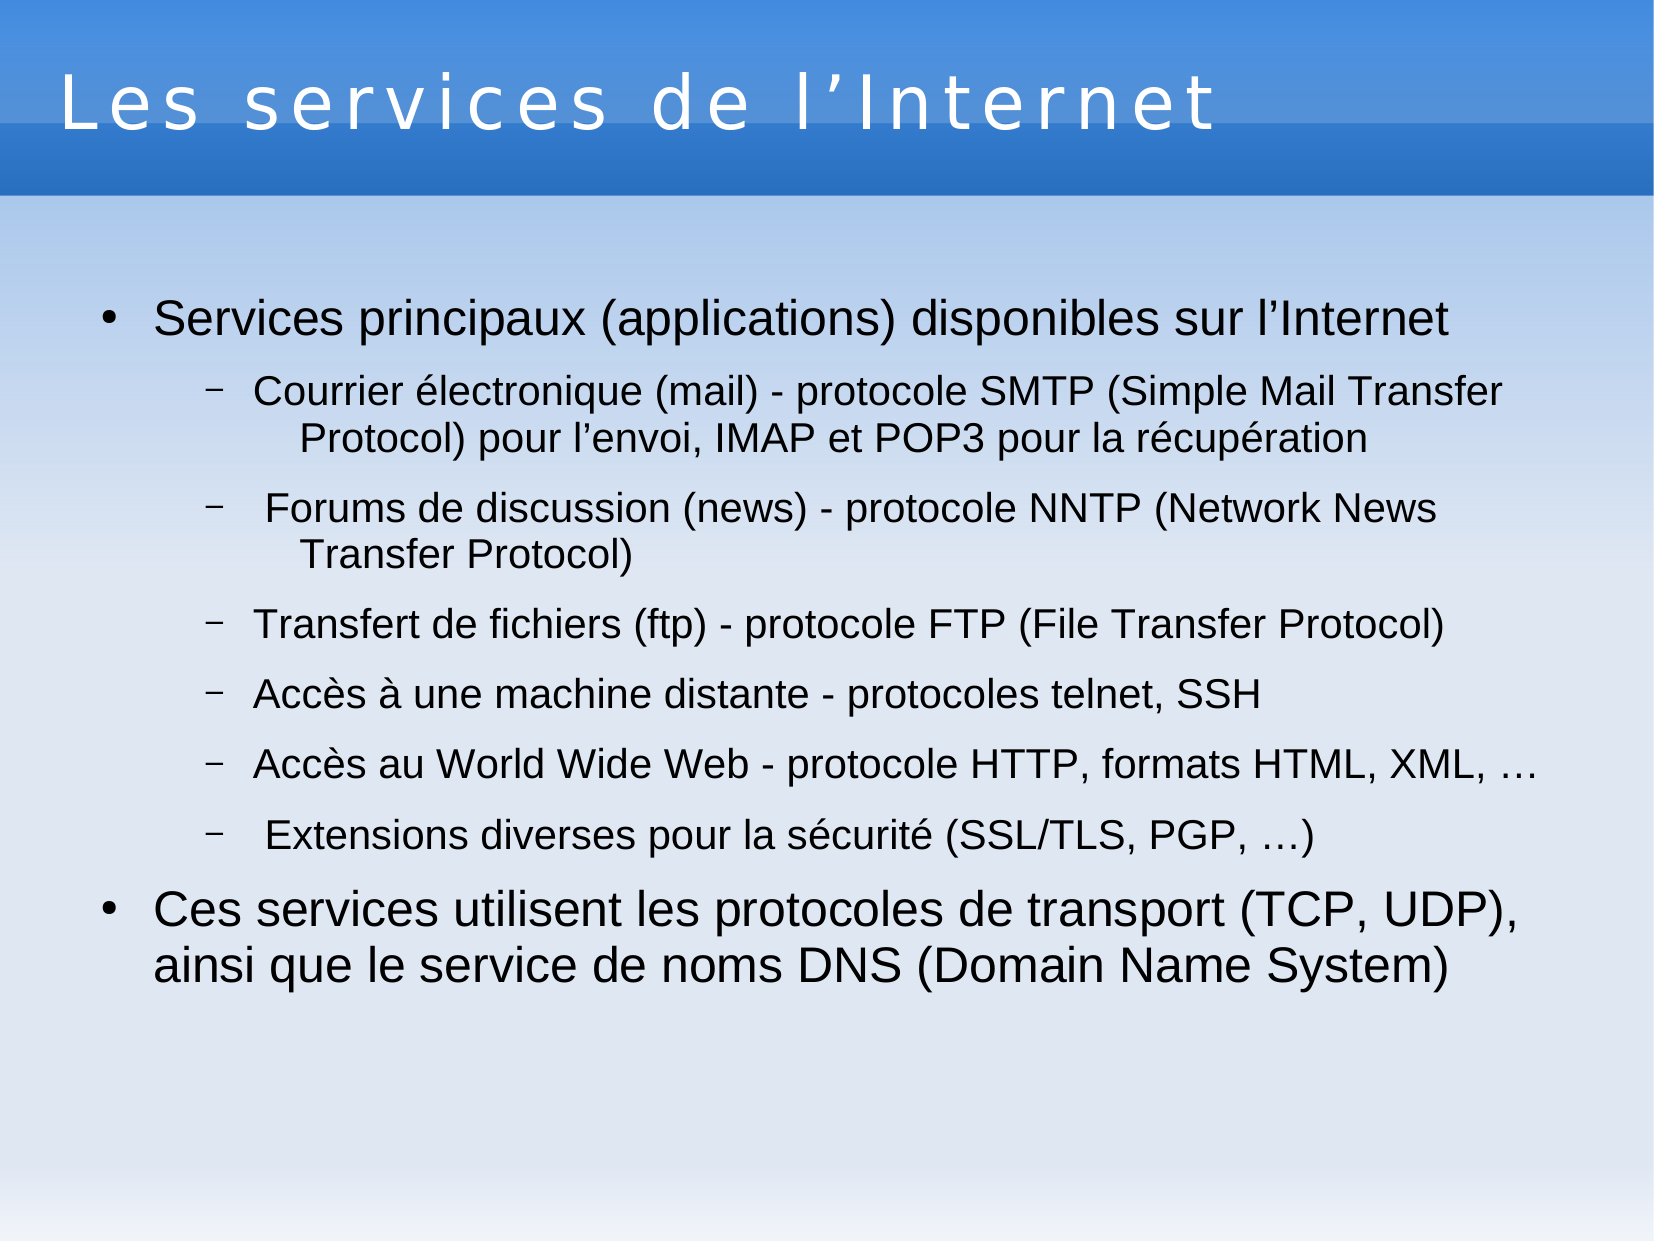

# Les services de l’Internet
Services principaux (applications) disponibles sur l’Internet
Courrier électronique (mail) - protocole SMTP (Simple Mail Transfer Protocol) pour l’envoi, IMAP et POP3 pour la récupération
 Forums de discussion (news) - protocole NNTP (Network News Transfer Protocol)
Transfert de fichiers (ftp) - protocole FTP (File Transfer Protocol)
Accès à une machine distante - protocoles telnet, SSH
Accès au World Wide Web - protocole HTTP, formats HTML, XML, …
 Extensions diverses pour la sécurité (SSL/TLS, PGP, …)
Ces services utilisent les protocoles de transport (TCP, UDP), ainsi que le service de noms DNS (Domain Name System)